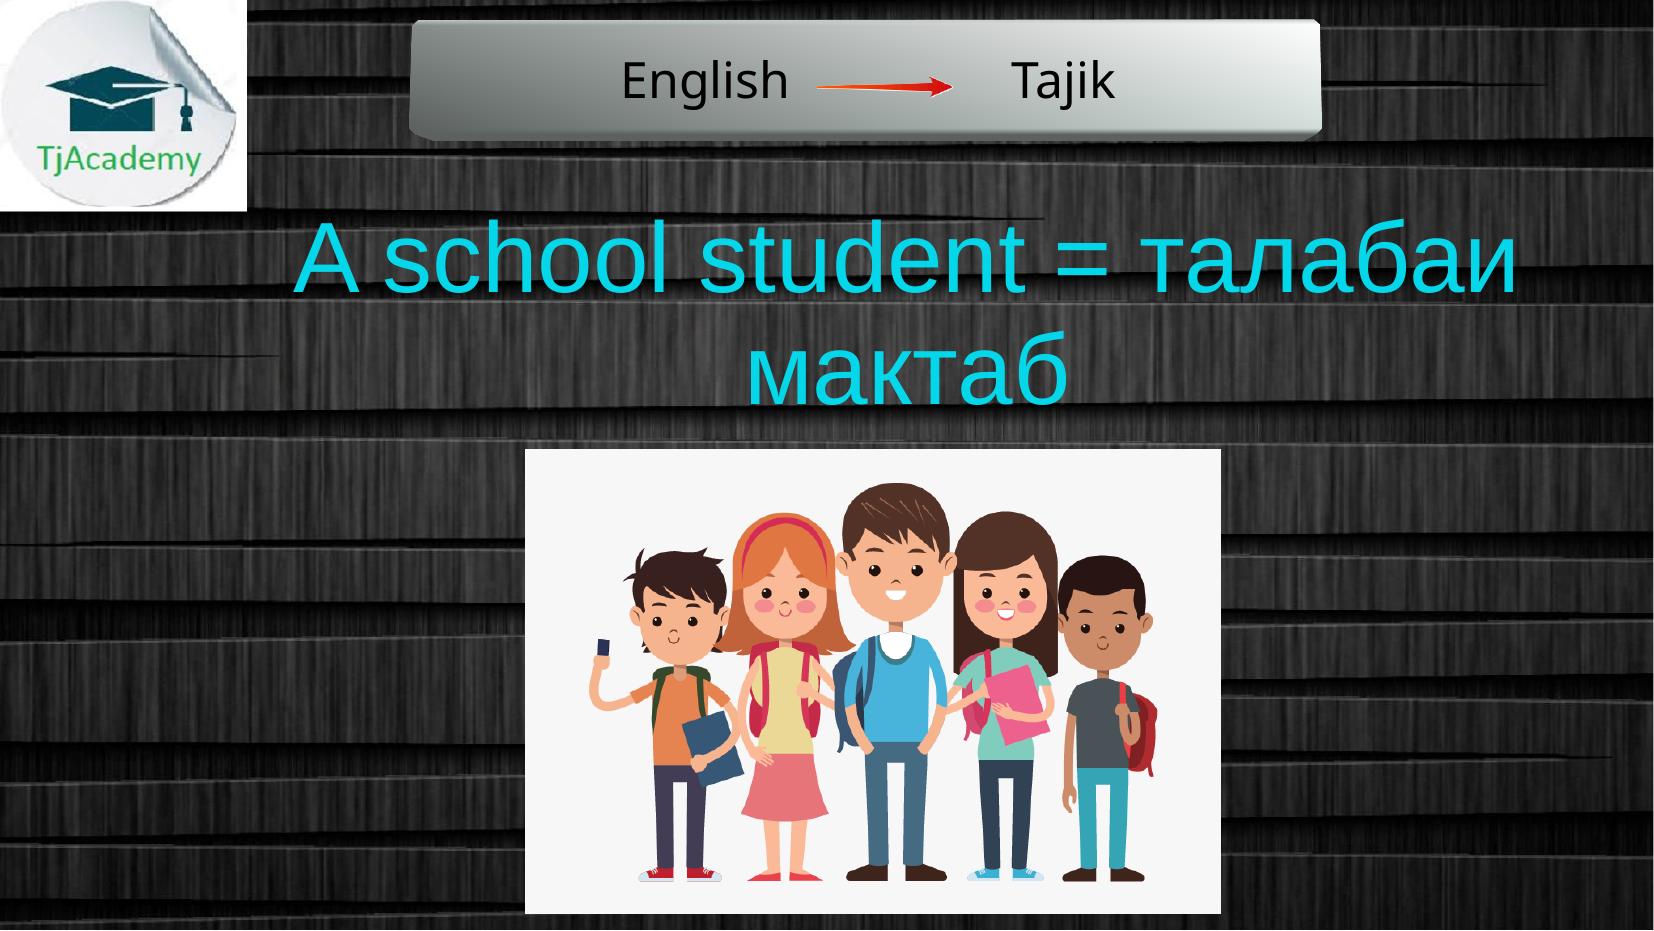

English Tajik
#
A school student = талабаи мактаб